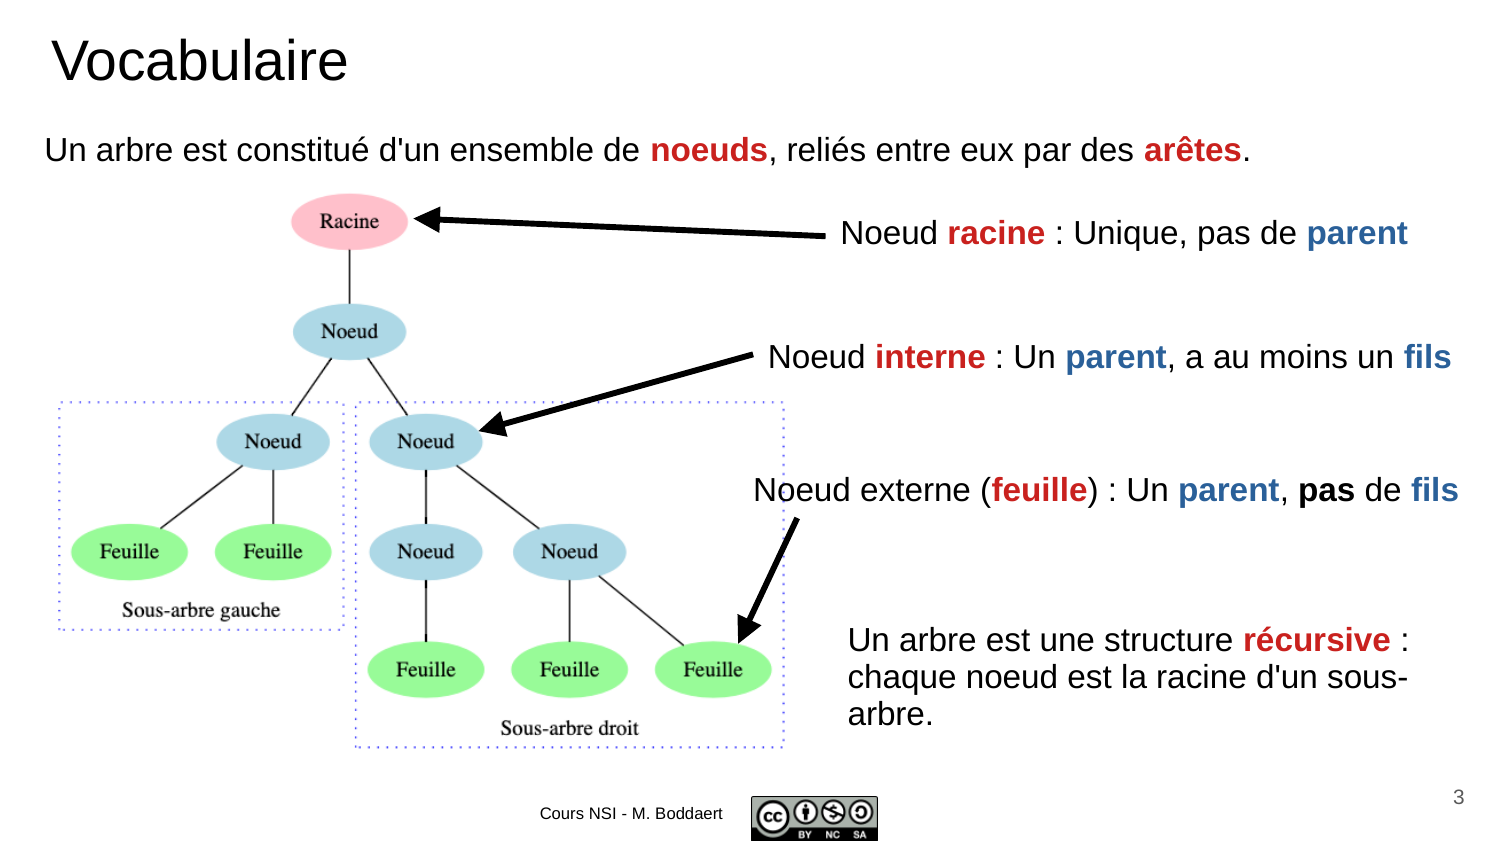

# Vocabulaire
Un arbre est constitué d'un ensemble de noeuds, reliés entre eux par des arêtes.
Noeud racine : Unique, pas de parent
Noeud interne : Un parent, a au moins un fils
Noeud externe (feuille) : Un parent, pas de fils
Un arbre est une structure récursive : chaque noeud est la racine d'un sous-arbre.